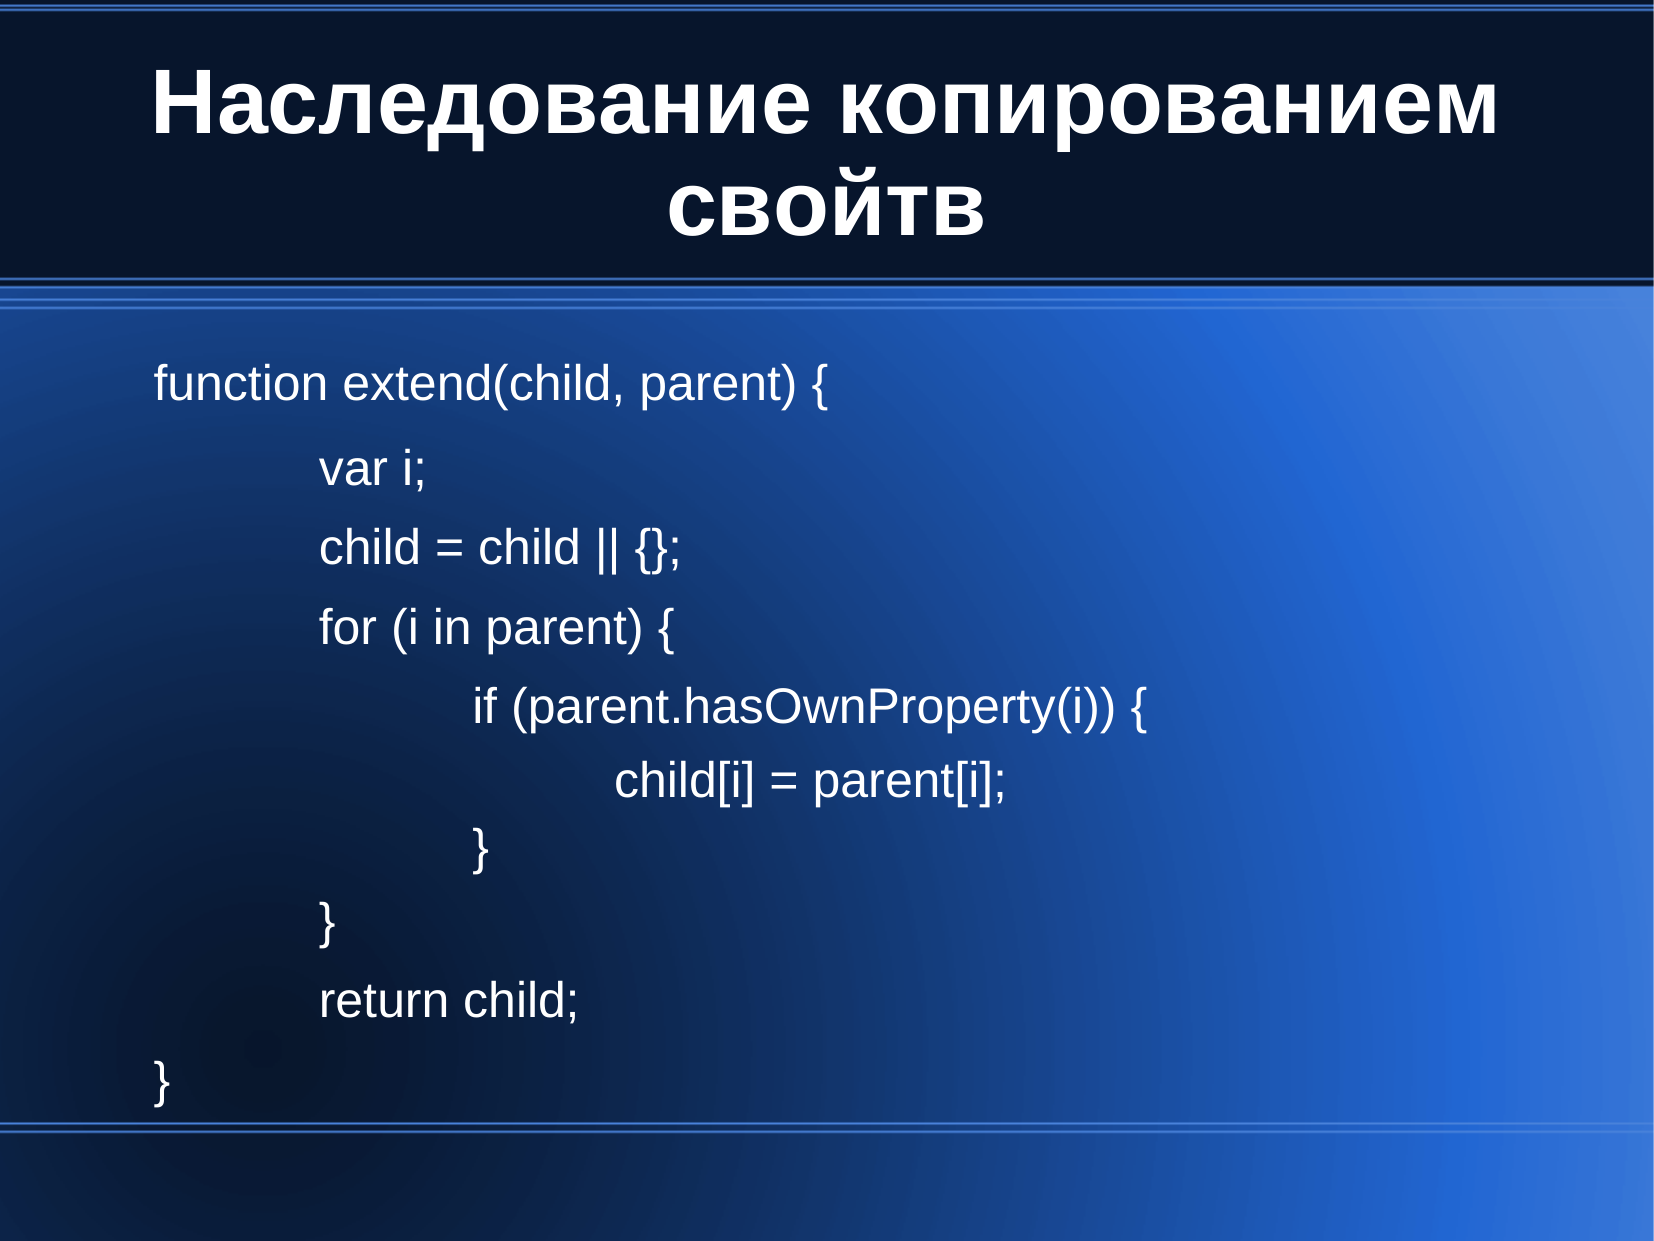

# Наследование копированием свойтв
function extend(child, parent) {
var i;
child = child || {};
for (i in parent) {
if (parent.hasOwnProperty(i)) {
child[i] = parent[i];
}
}
return child;
}